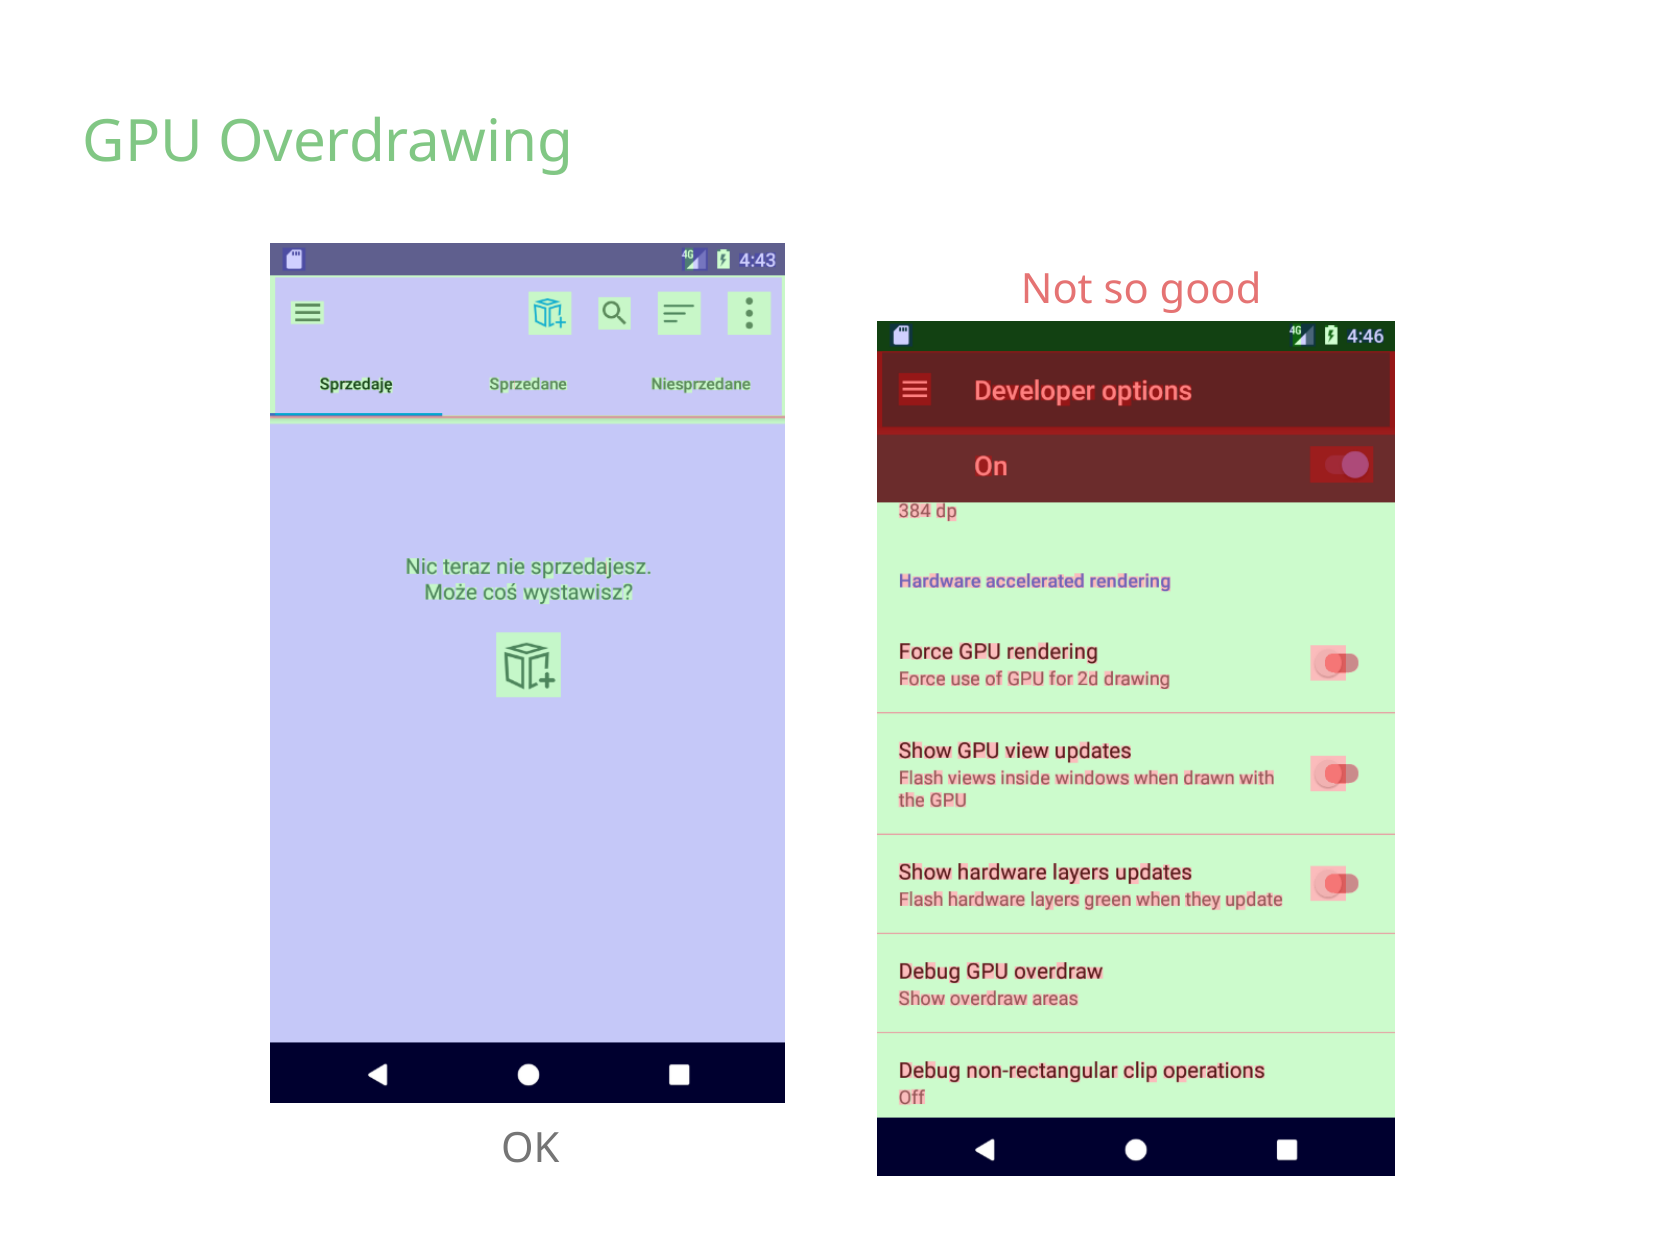

# GPU Overdrawing
Not so good
OK